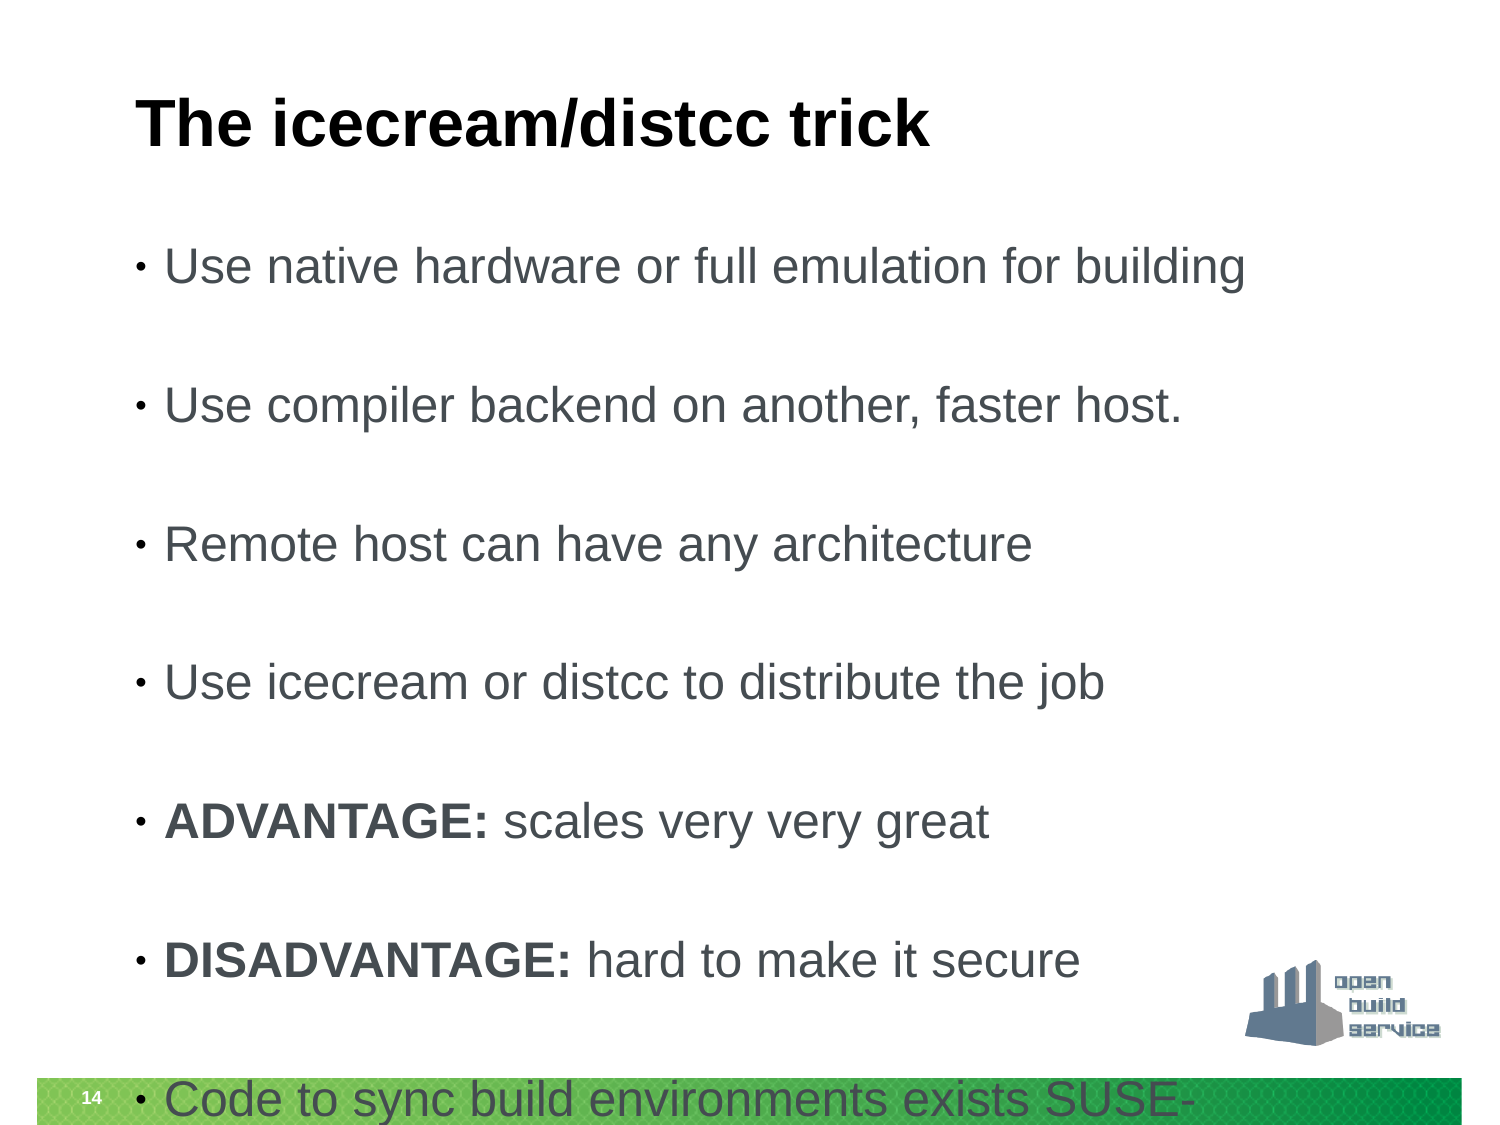

# The icecream/distcc trick
Use native hardware or full emulation for building
Use compiler backend on another, faster host.
Remote host can have any architecture
Use icecream or distcc to distribute the job
ADVANTAGE: scales very very great
DISADVANTAGE: hard to make it secure
Code to sync build environments exists SUSE-internal.